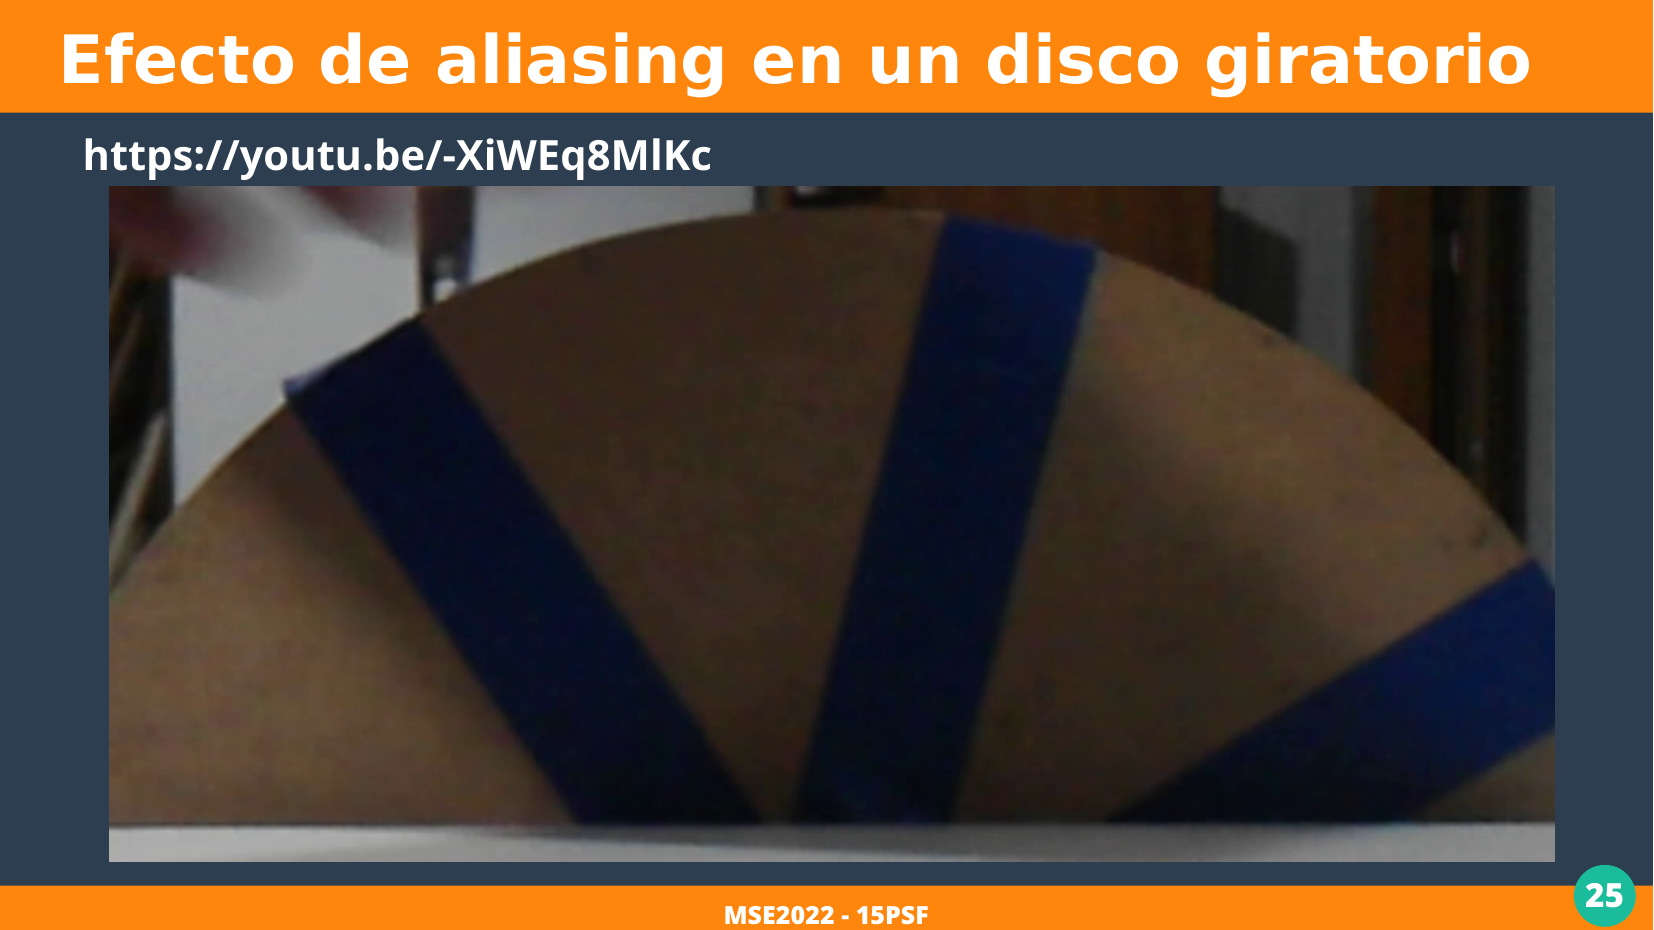

# Efecto de aliasing en un disco giratorio
https://youtu.be/-XiWEq8MlKc
MSE2022 - 15PSF